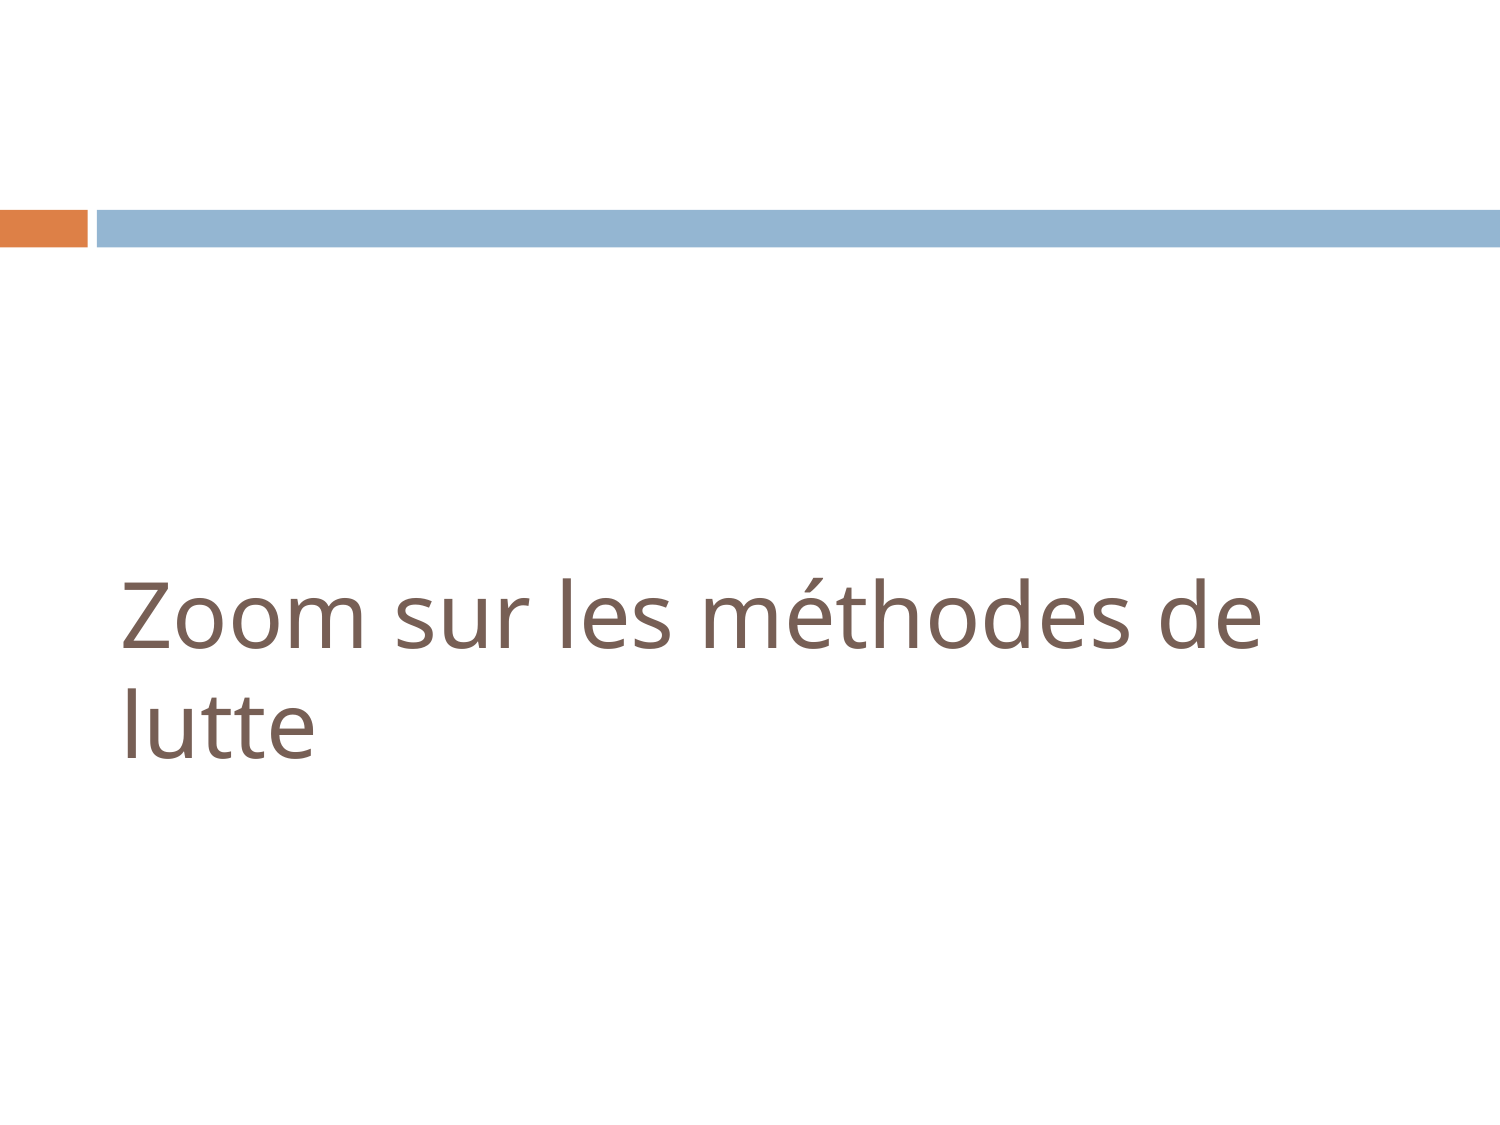

# Zoom sur les méthodes de lutte